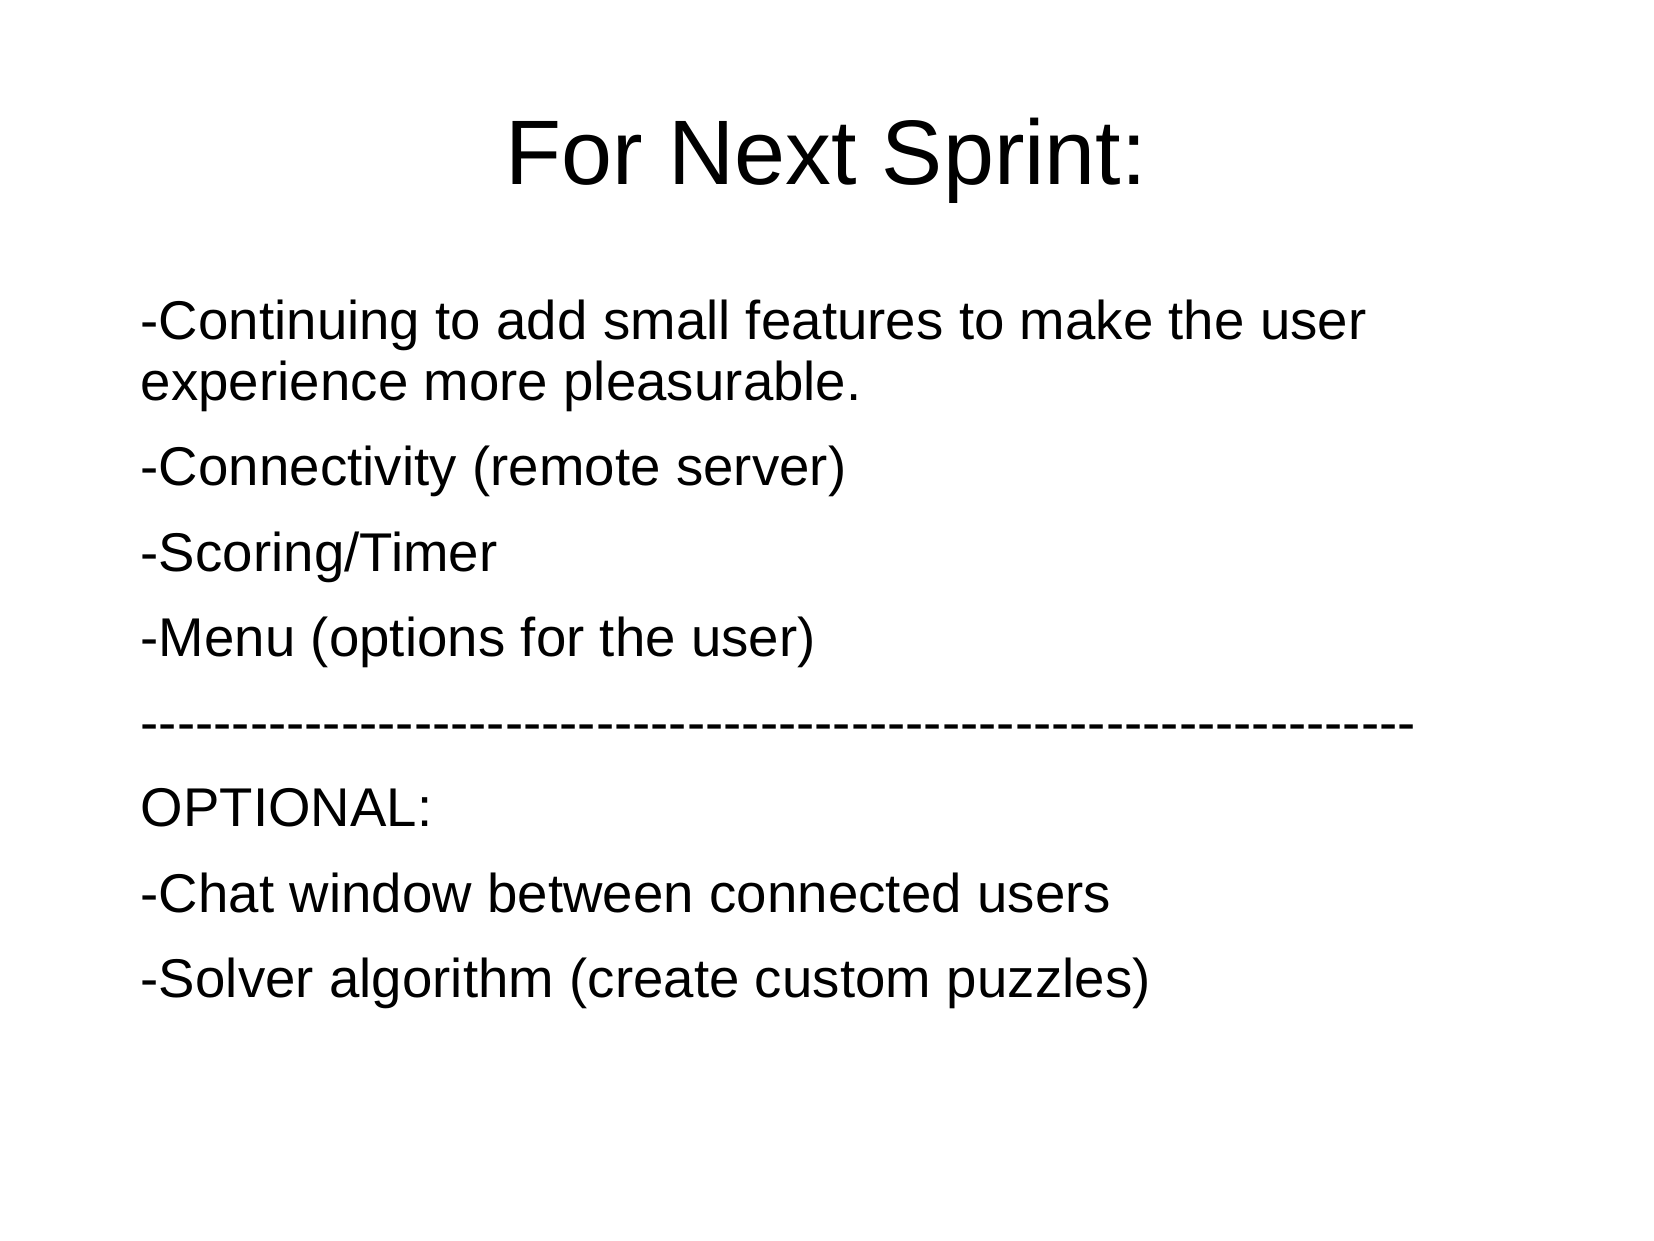

# For Next Sprint:
-Continuing to add small features to make the user experience more pleasurable.
-Connectivity (remote server)
-Scoring/Timer
-Menu (options for the user)
----------------------------------------------------------------------
OPTIONAL:
-Chat window between connected users
-Solver algorithm (create custom puzzles)